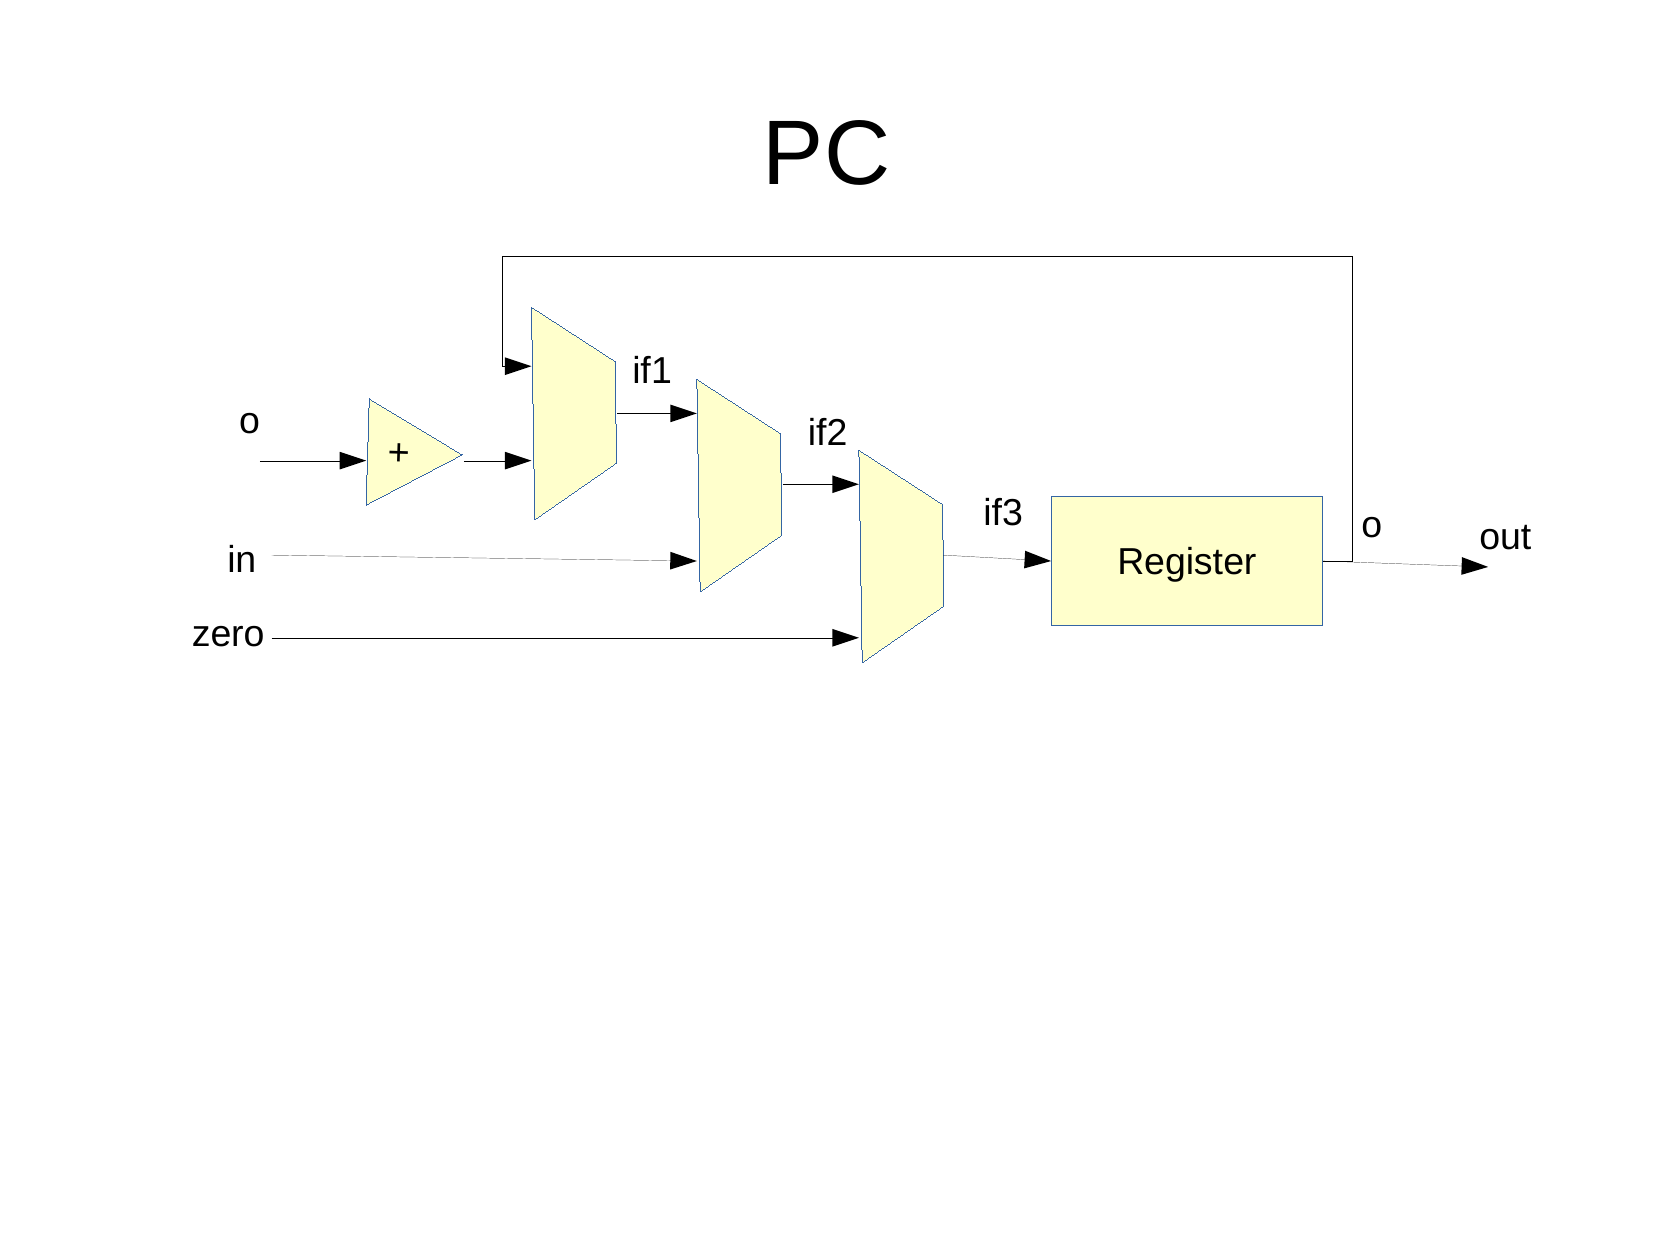

# PC
if1
o
if2
+
if3
Register
o
out
in
zero